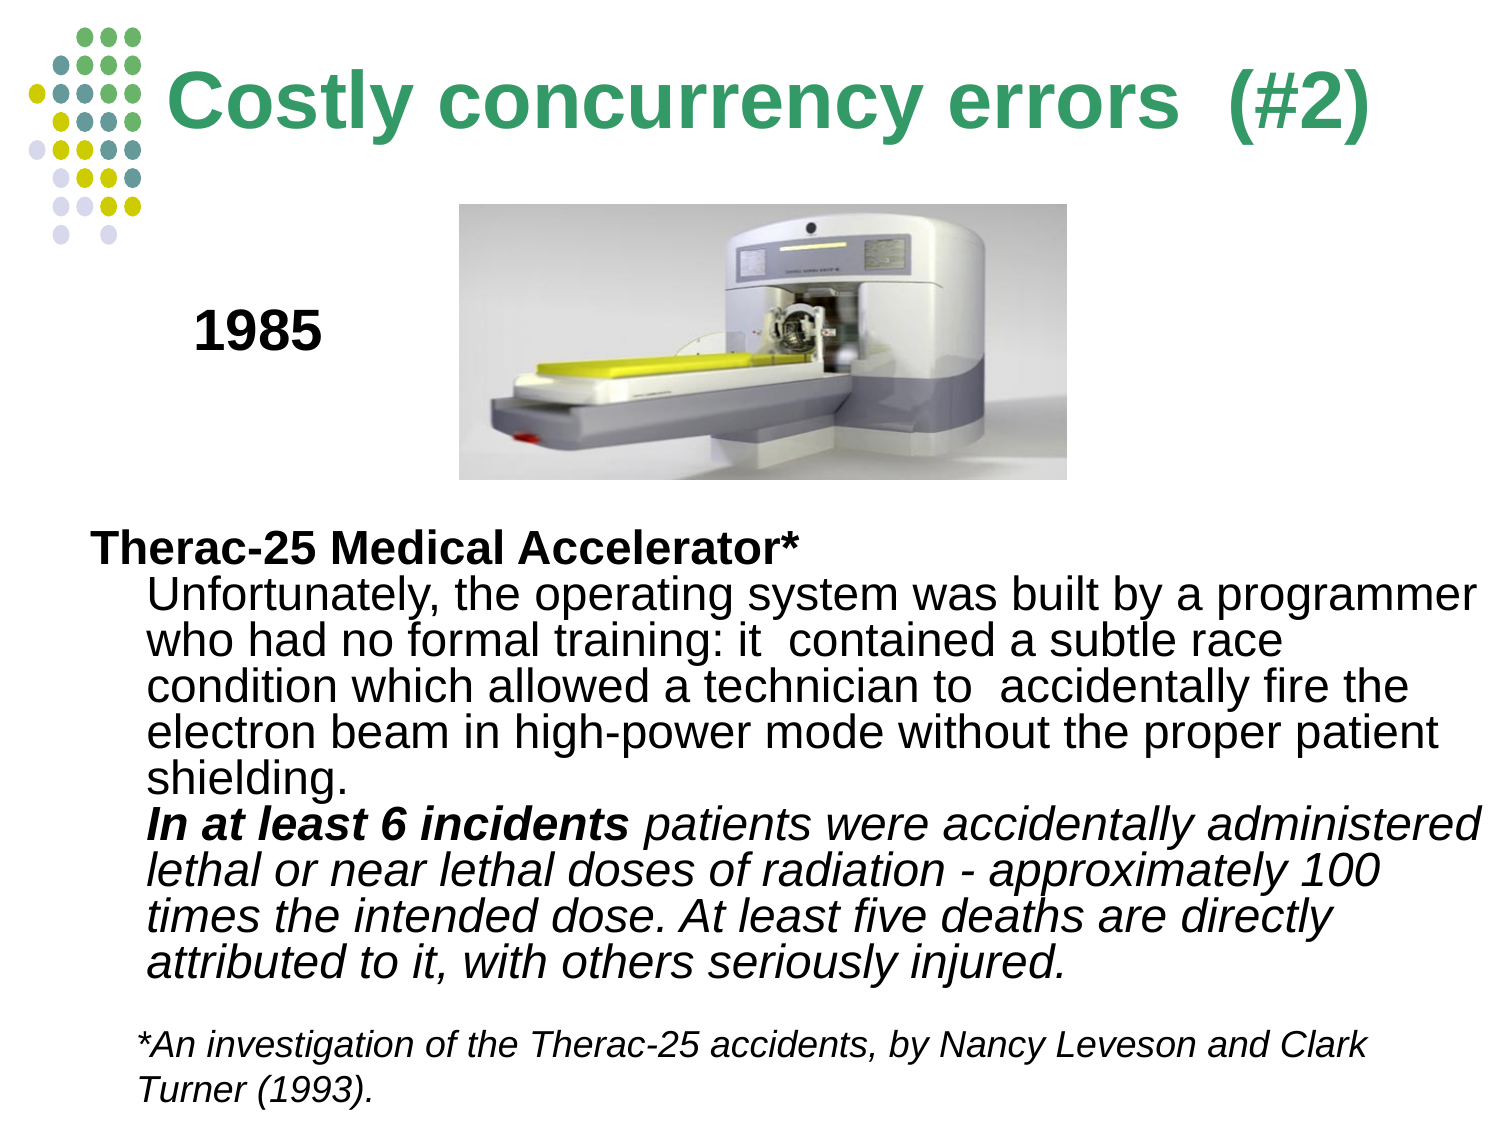

# Costly concurrency errors (#2)
1985
Therac-25 Medical Accelerator*
Unfortunately, the operating system was built by a programmer who had no formal training: it contained a subtle race condition which allowed a technician to accidentally fire the electron beam in high-power mode without the proper patient shielding.
In at least 6 incidents patients were accidentally administered lethal or near lethal doses of radiation - approximately 100 times the intended dose. At least five deaths are directly attributed to it, with others seriously injured.
*An investigation of the Therac-25 accidents, by Nancy Leveson and Clark Turner (1993).